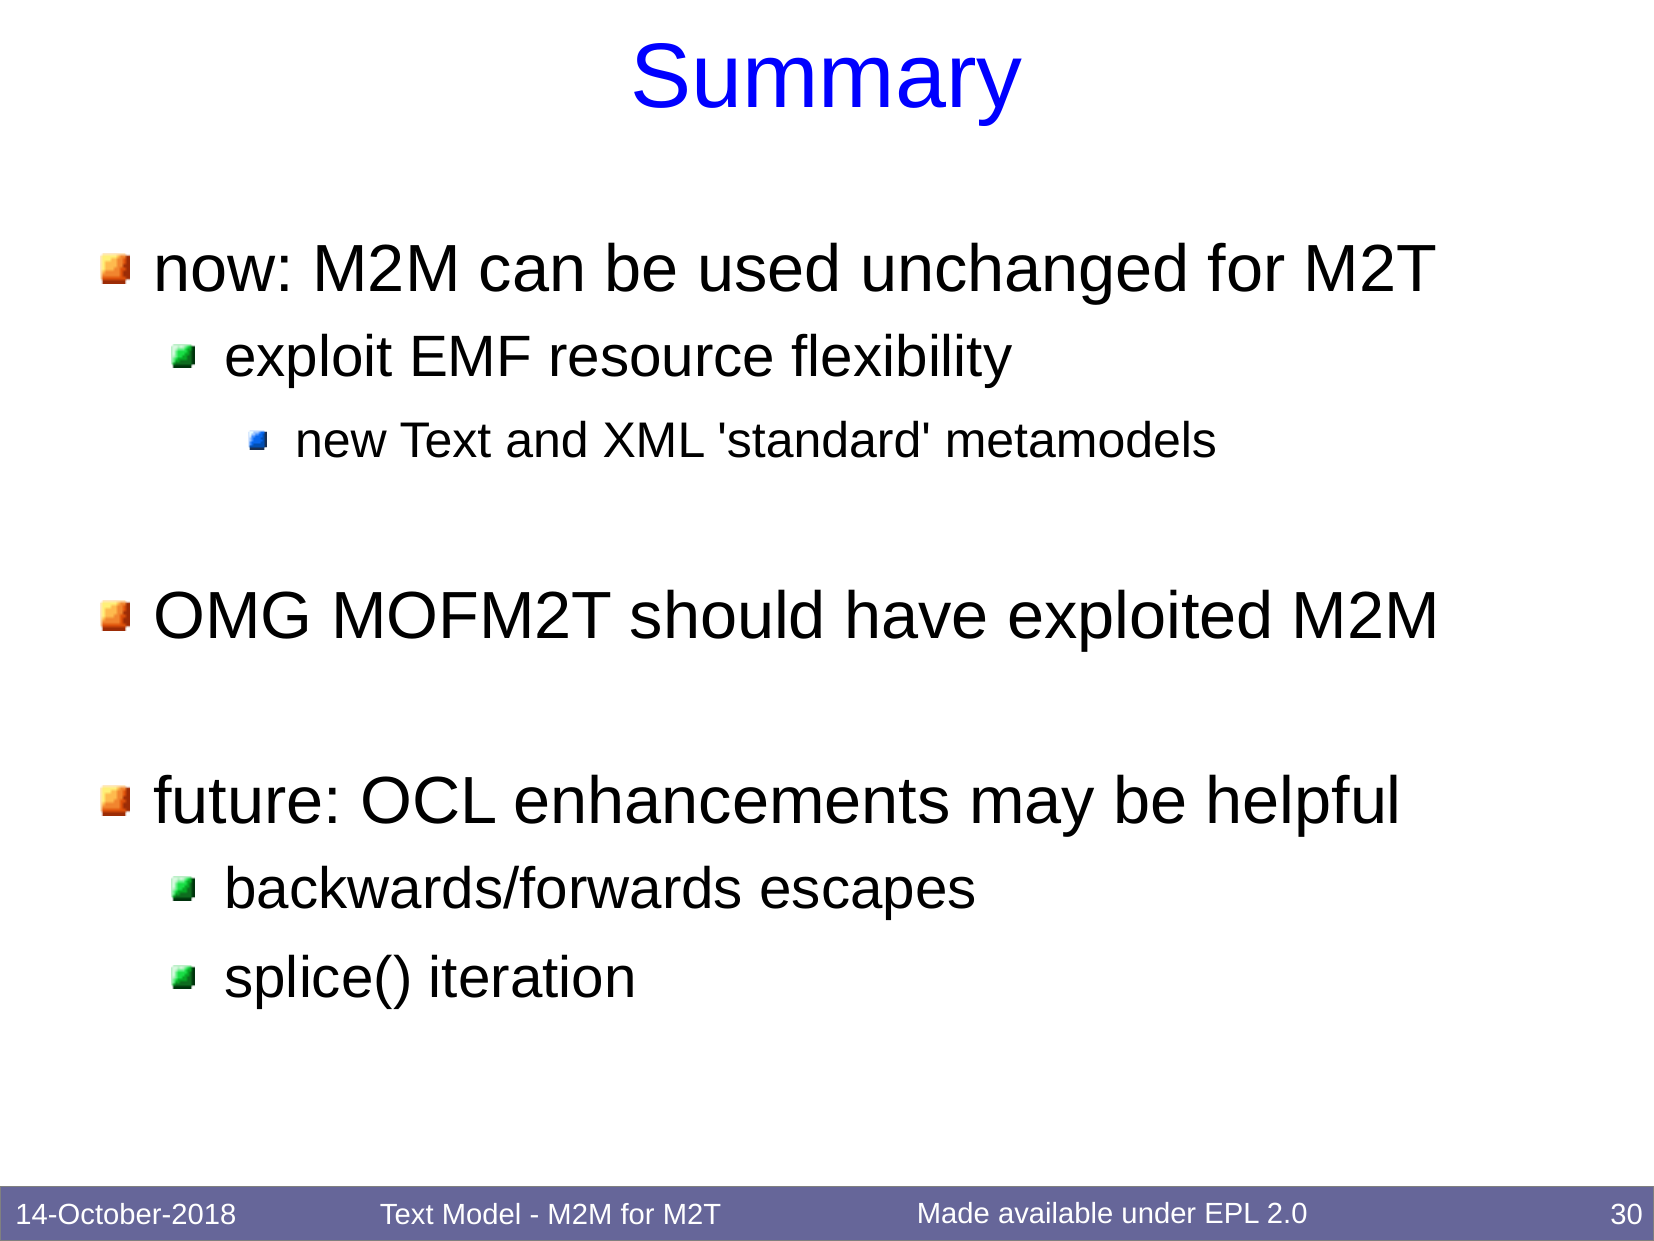

# Summary
now: M2M can be used unchanged for M2T
exploit EMF resource flexibility
new Text and XML 'standard' metamodels
OMG MOFM2T should have exploited M2M
future: OCL enhancements may be helpful
backwards/forwards escapes
splice() iteration
14-October-2018
Text Model - M2M for M2T
30